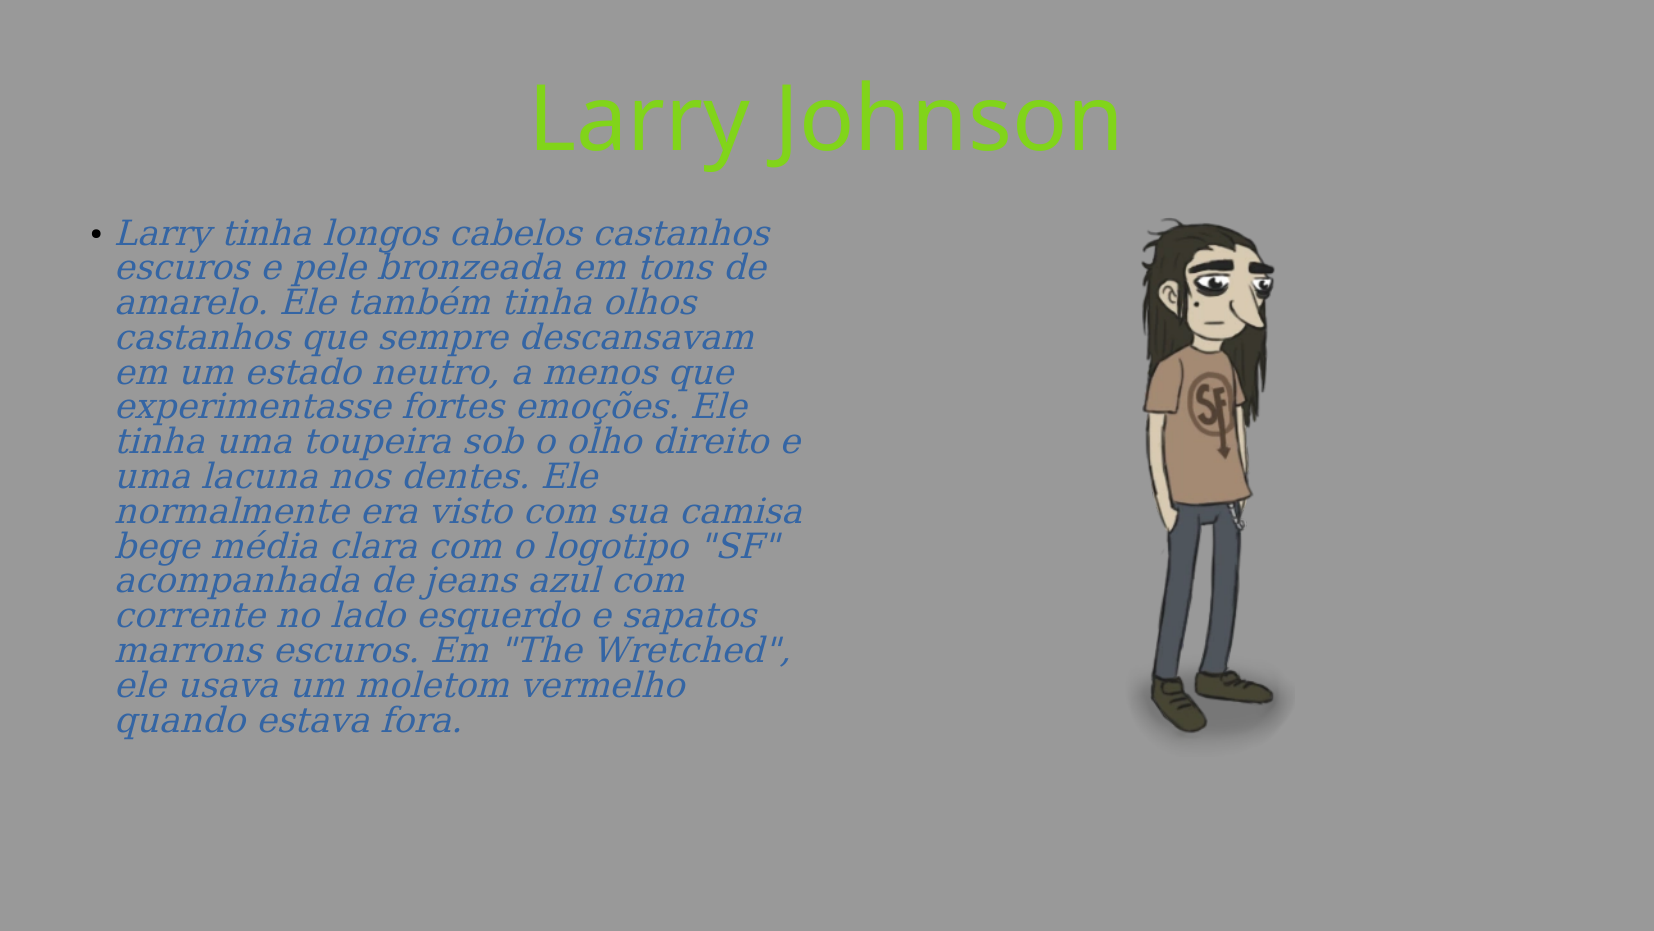

Larry Johnson
# Larry tinha longos cabelos castanhos escuros e pele bronzeada em tons de amarelo. Ele também tinha olhos castanhos que sempre descansavam em um estado neutro, a menos que experimentasse fortes emoções. Ele tinha uma toupeira sob o olho direito e uma lacuna nos dentes. Ele normalmente era visto com sua camisa bege média clara com o logotipo "SF" acompanhada de jeans azul com corrente no lado esquerdo e sapatos marrons escuros. Em "The Wretched", ele usava um moletom vermelho quando estava fora.